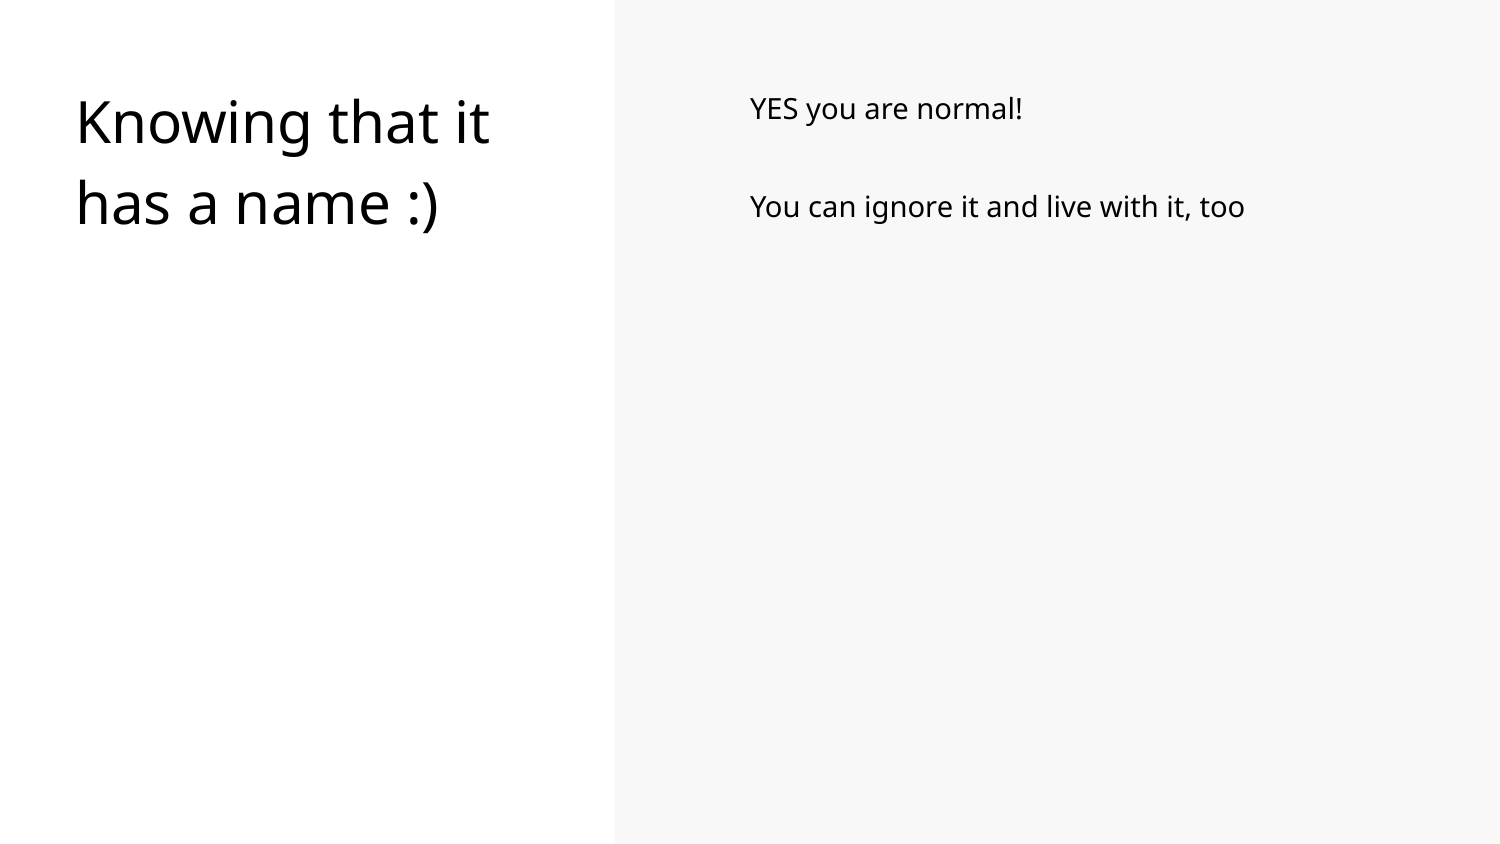

YES you are normal!
You can ignore it and live with it, too
Knowing that it has a name :)